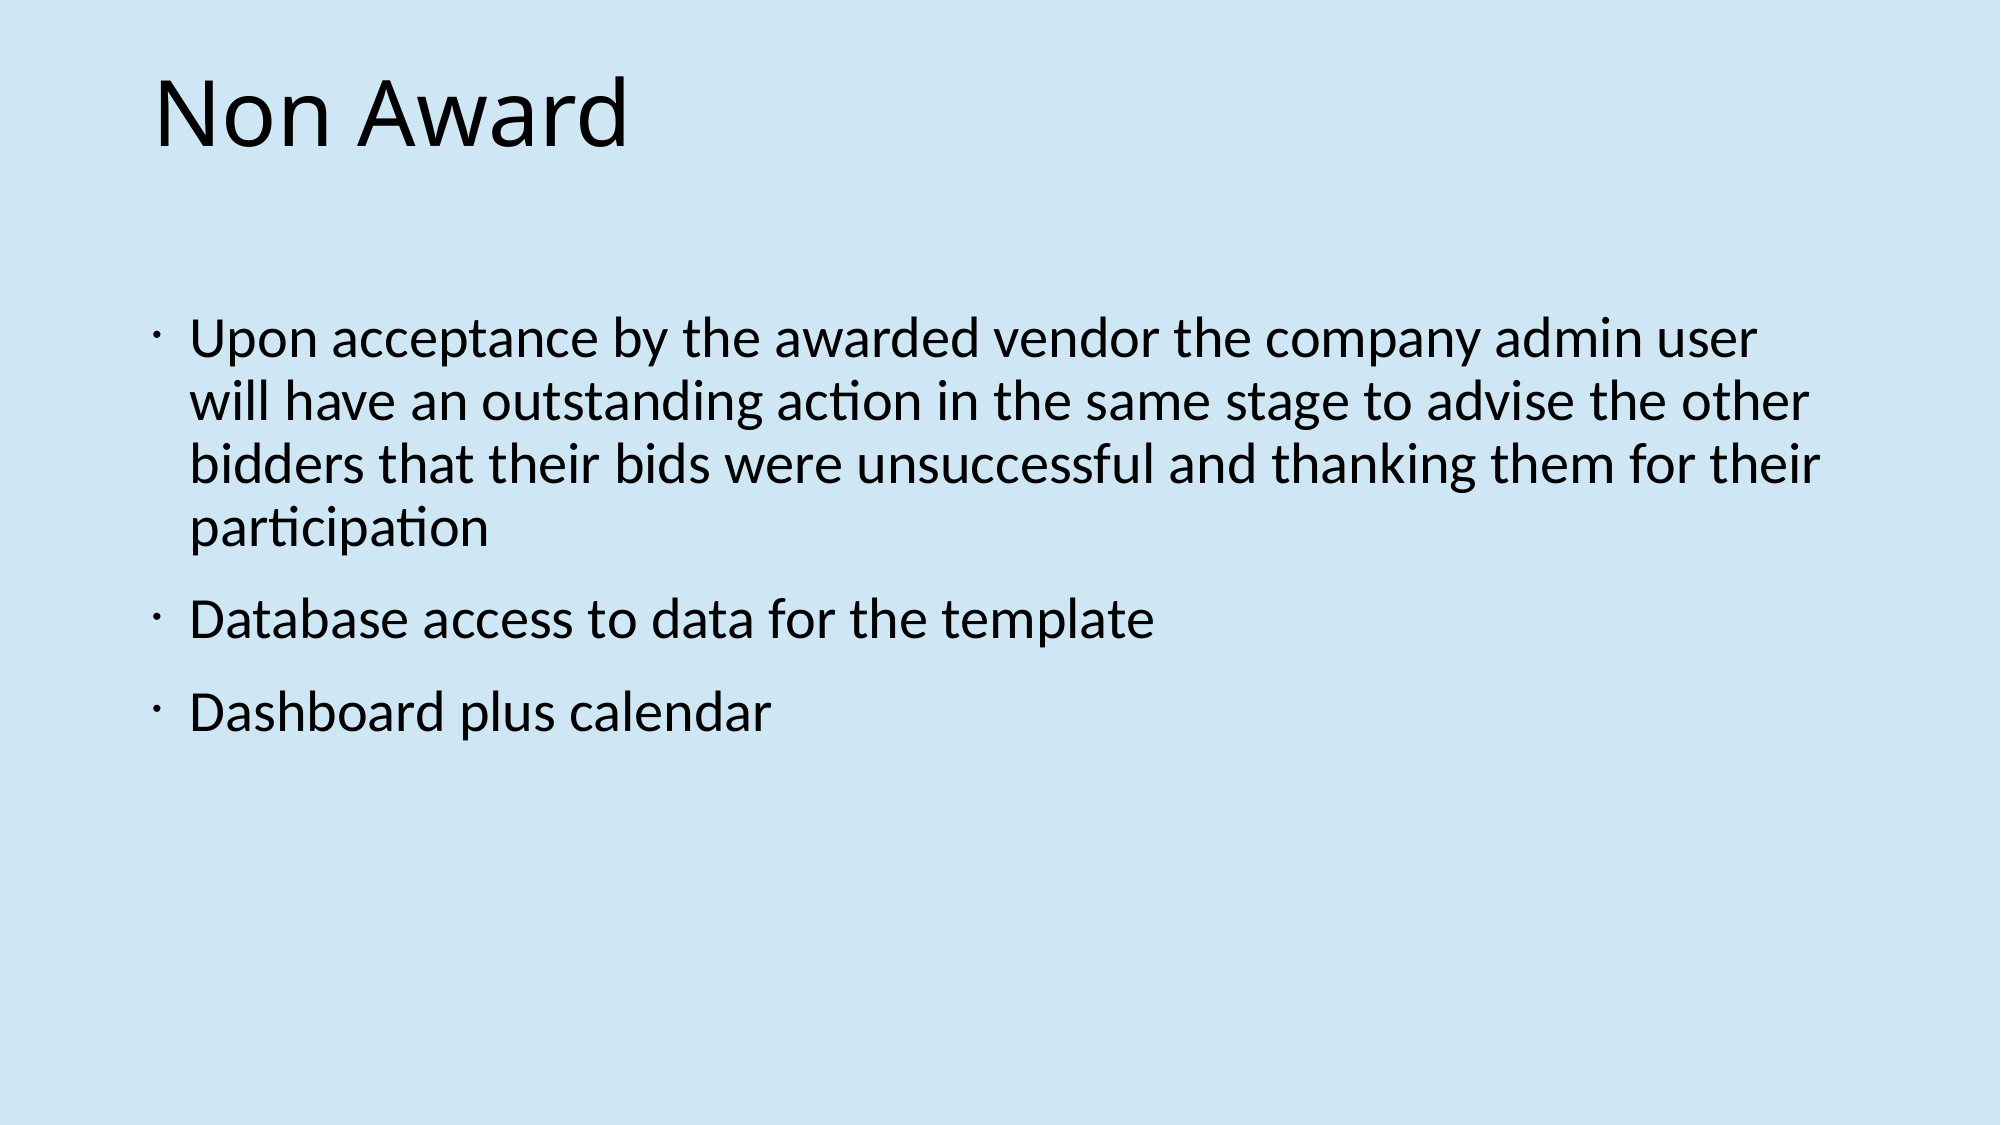

# Non Award
Upon acceptance by the awarded vendor the company admin user will have an outstanding action in the same stage to advise the other bidders that their bids were unsuccessful and thanking them for their participation
Database access to data for the template
Dashboard plus calendar